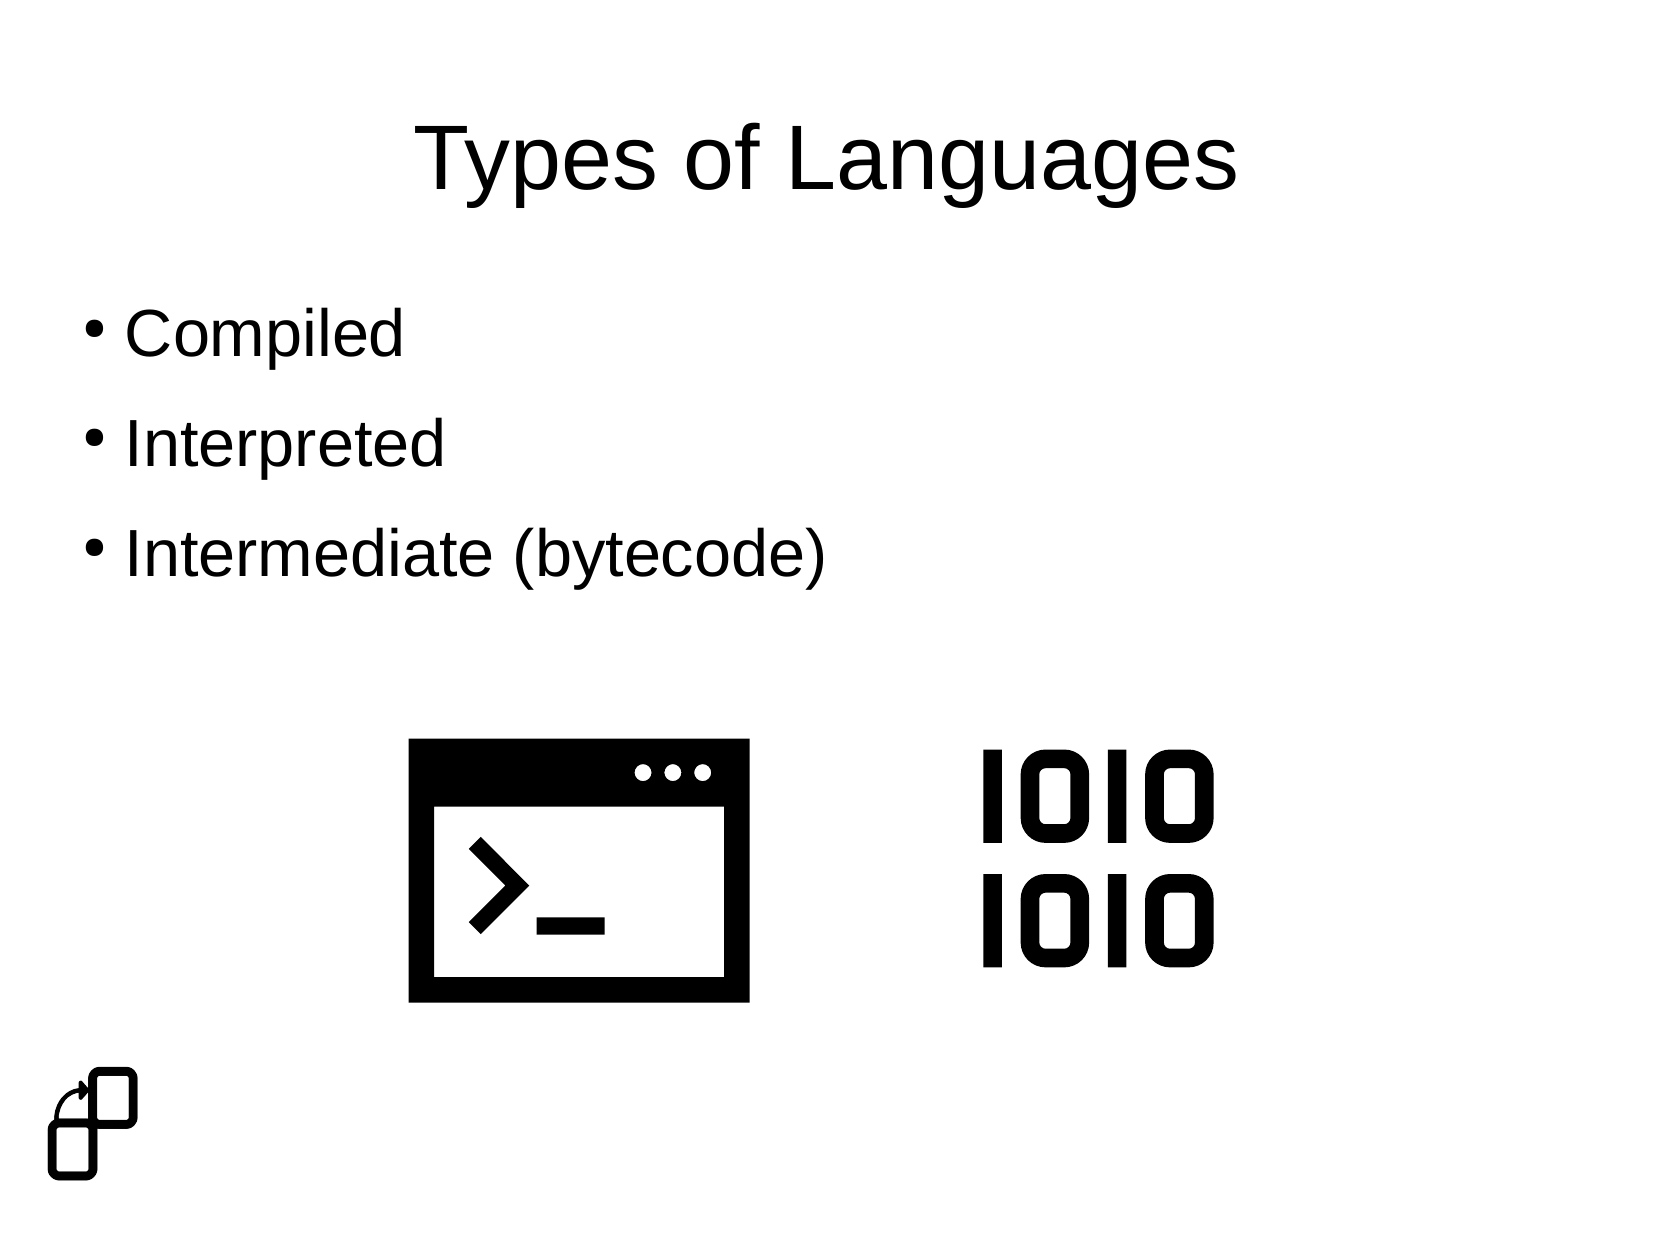

Types of Languages
# Compiled
 Interpreted
 Intermediate (bytecode)